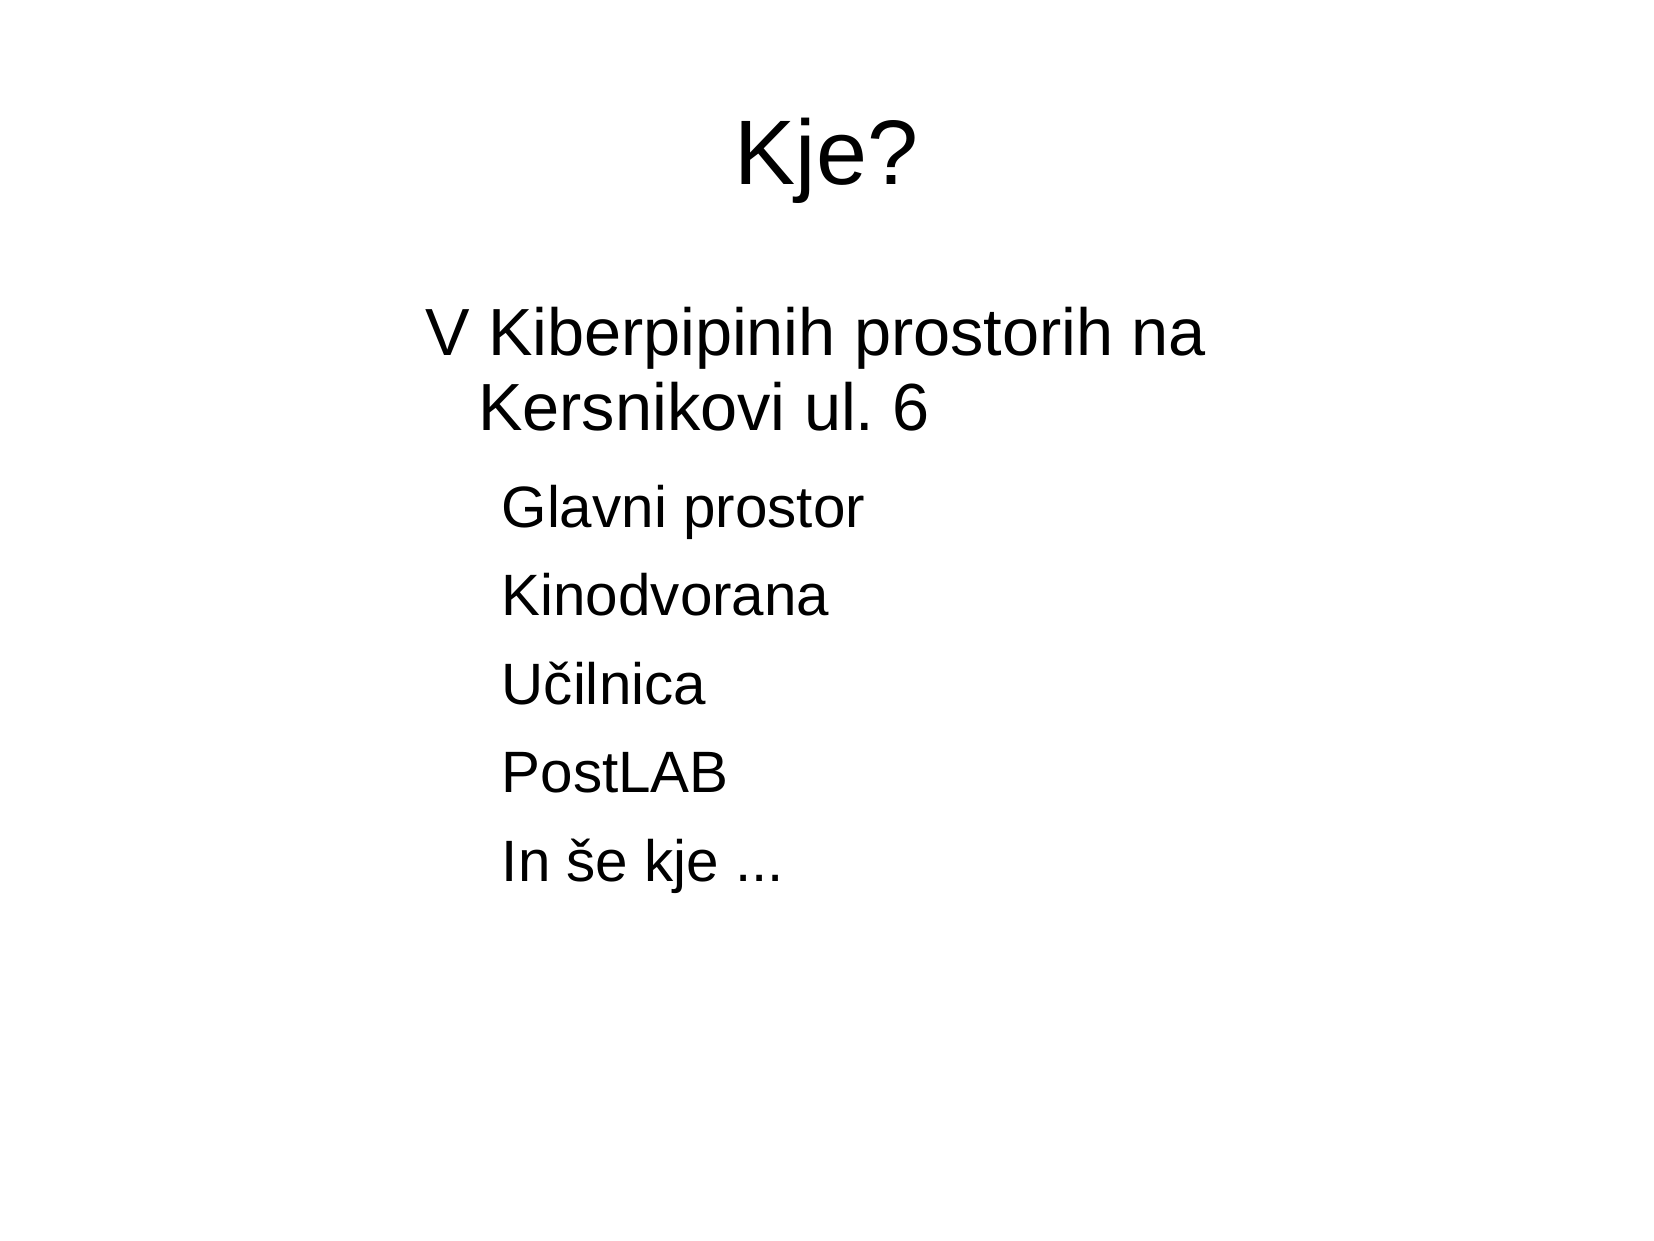

# Kje?
V Kiberpipinih prostorih na Kersnikovi ul. 6
Glavni prostor
Kinodvorana
Učilnica
PostLAB
In še kje ...